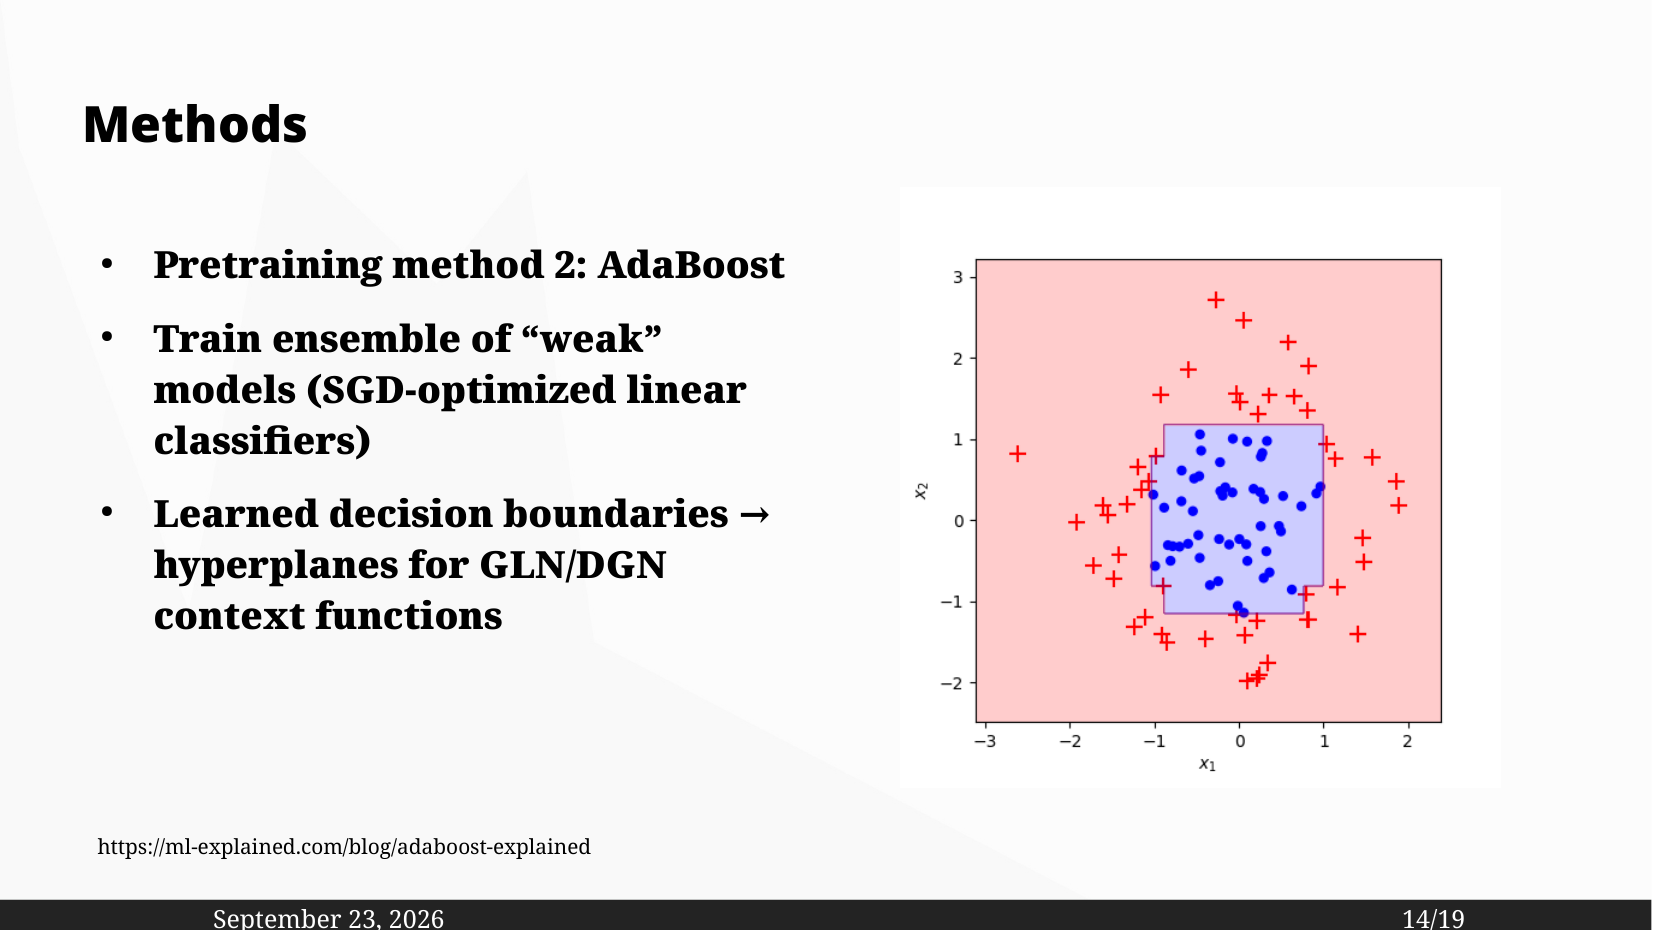

# Methods
Pretraining method 2: AdaBoost
Train ensemble of “weak” models (SGD-optimized linear classifiers)
Learned decision boundaries → hyperplanes for GLN/DGN context functions
https://ml-explained.com/blog/adaboost-explained